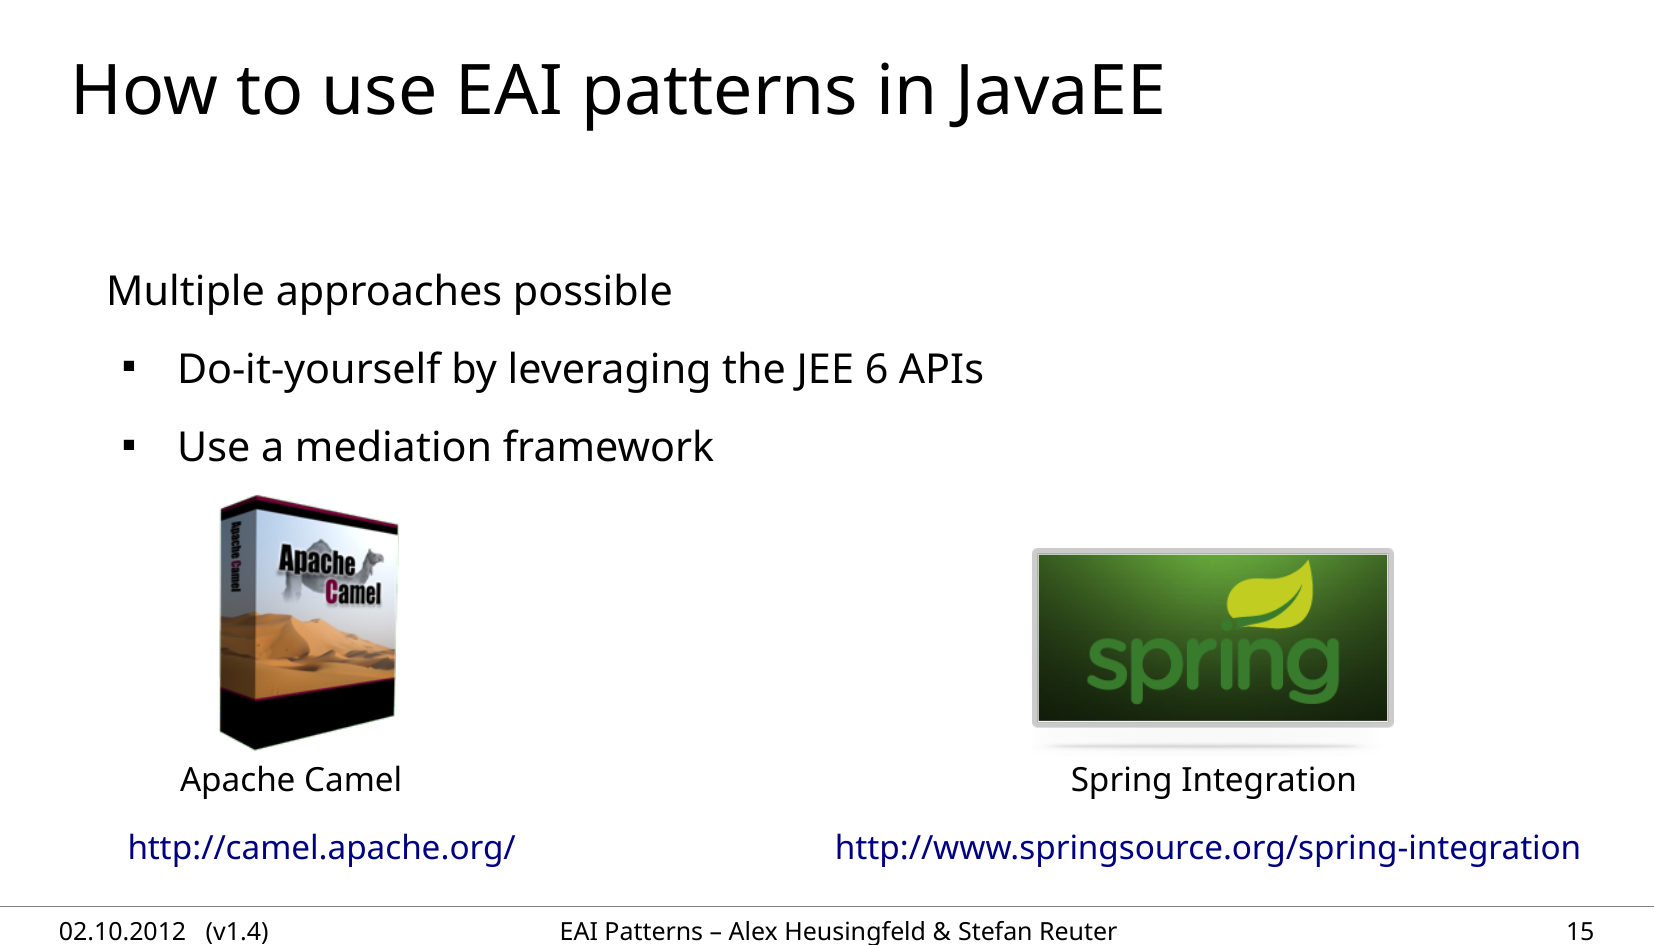

# How to use EAI patterns in JavaEE
Multiple approaches possible
Do-it-yourself by leveraging the JEE 6 APIs
Use a mediation framework
 Apache Camel	Spring Integration
http://camel.apache.org/ 	http://www.springsource.org/spring-integration
2012-08-30
EAI Patterns - Alex Heusingfeld & Stefan Reuter
15